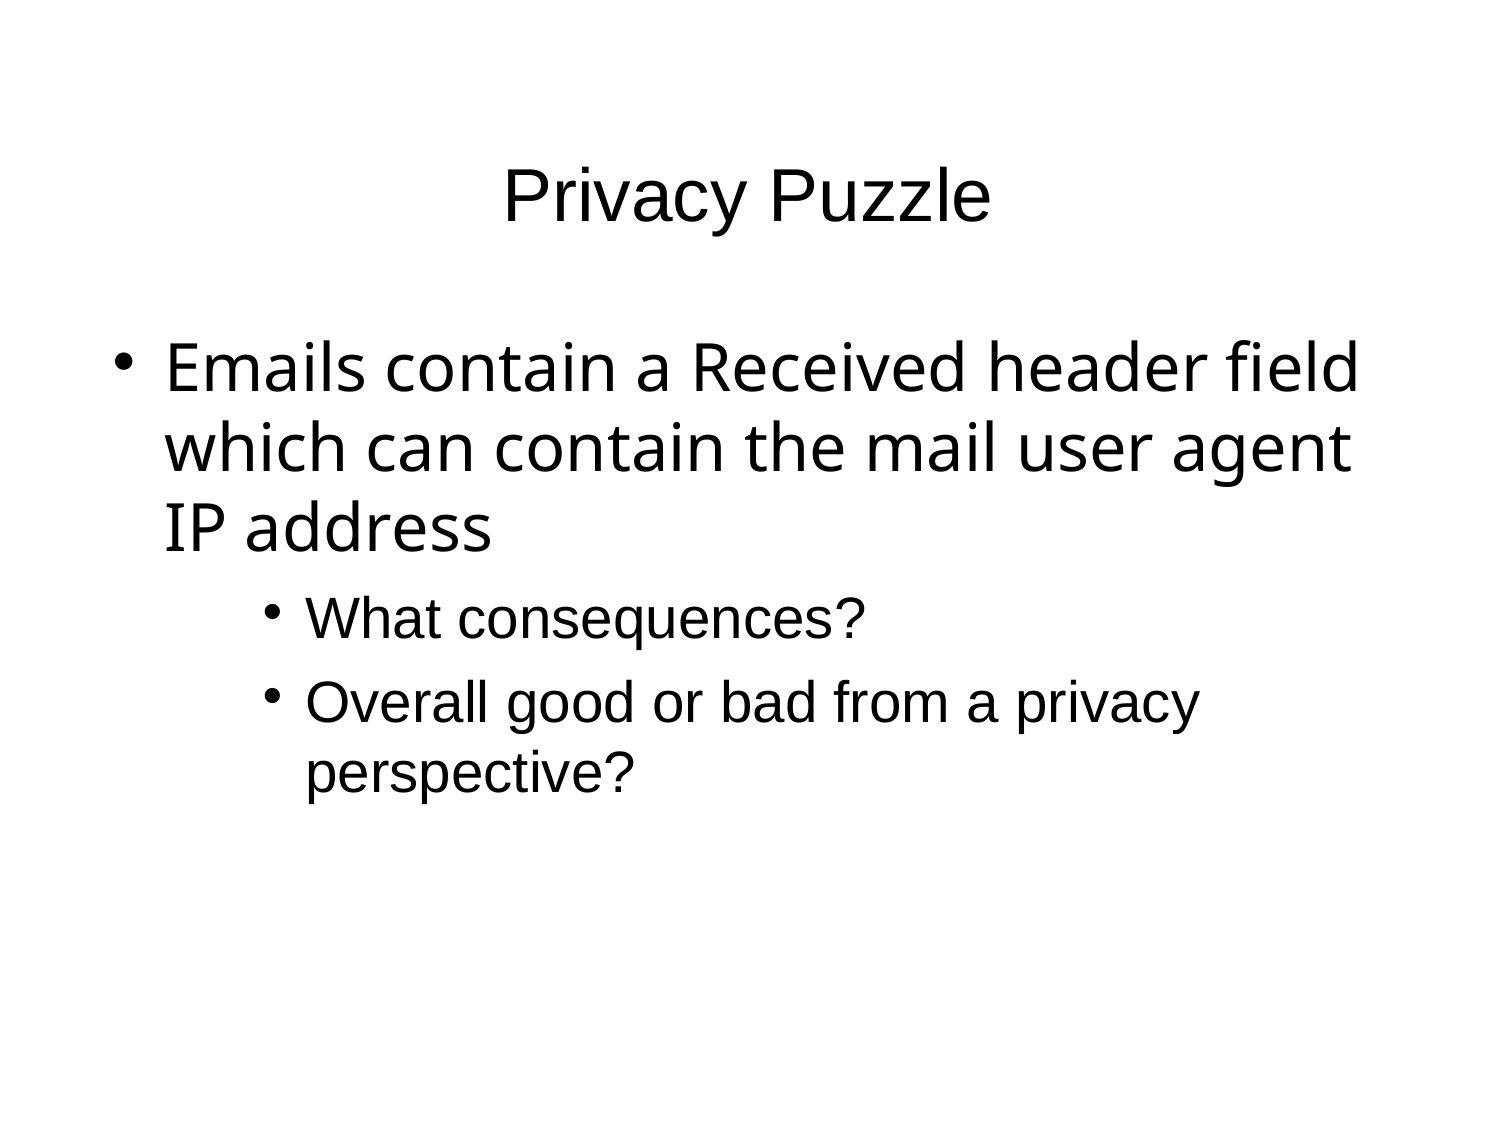

# Privacy Puzzle
Emails contain a Received header field which can contain the mail user agent IP address
What consequences?
Overall good or bad from a privacy perspective?